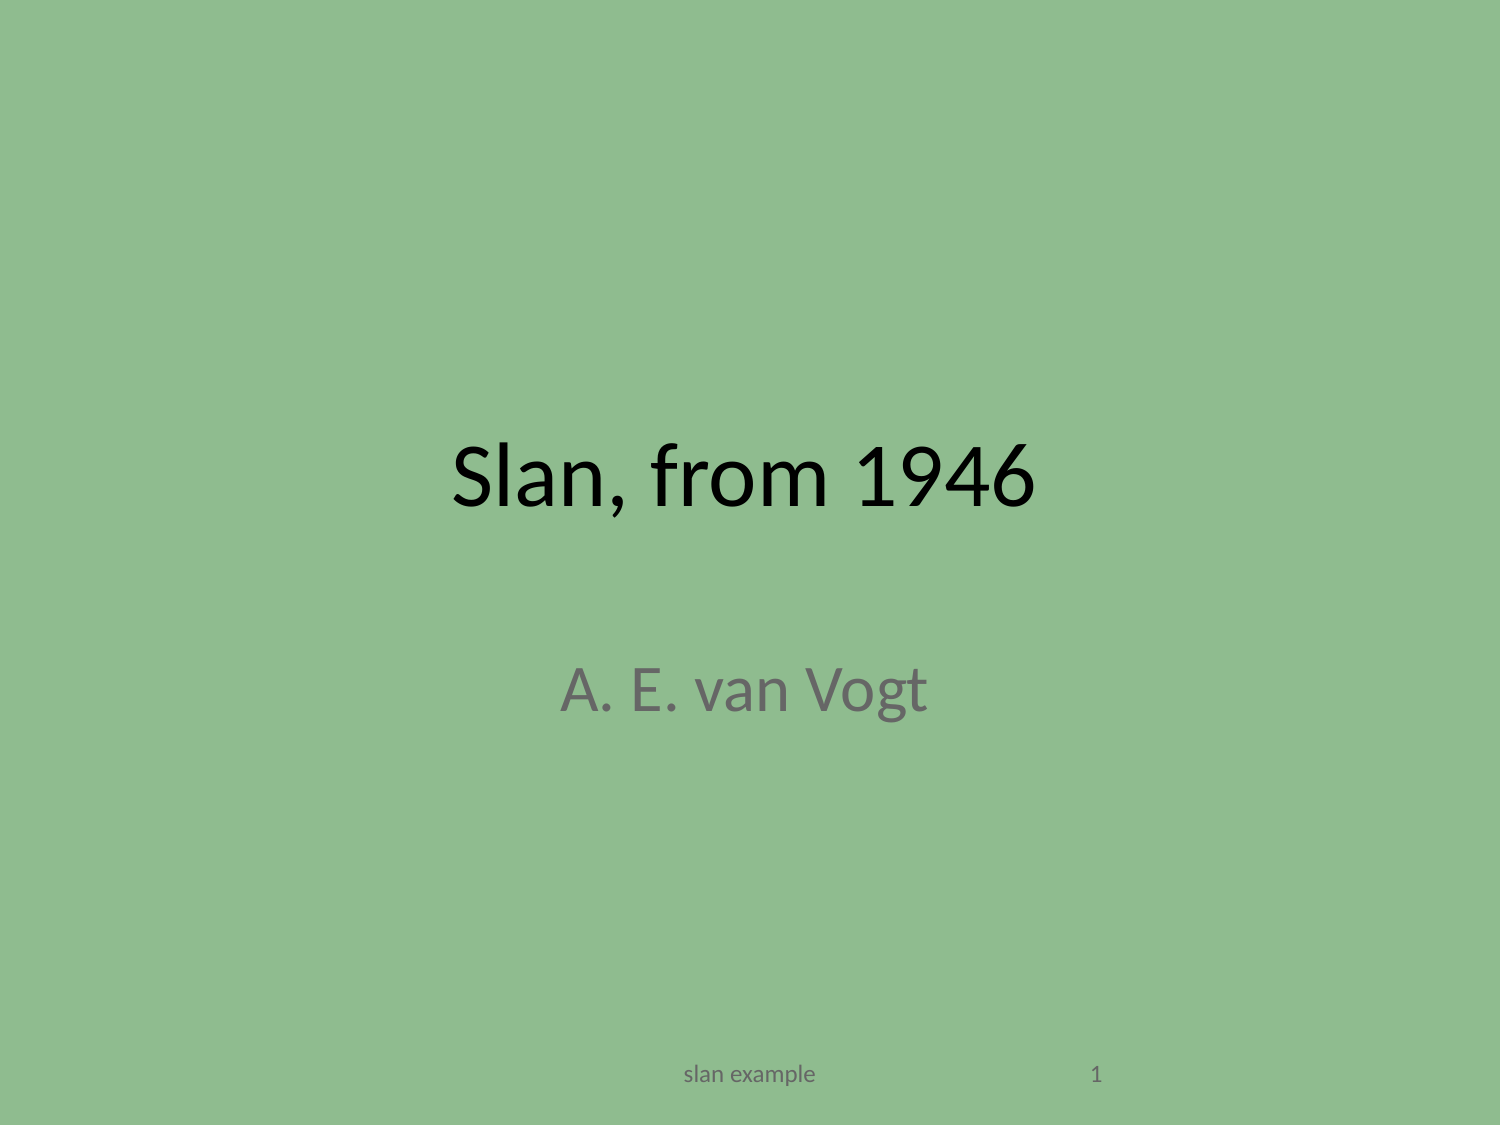

# Slan, from 1946
A. E. van Vogt
1